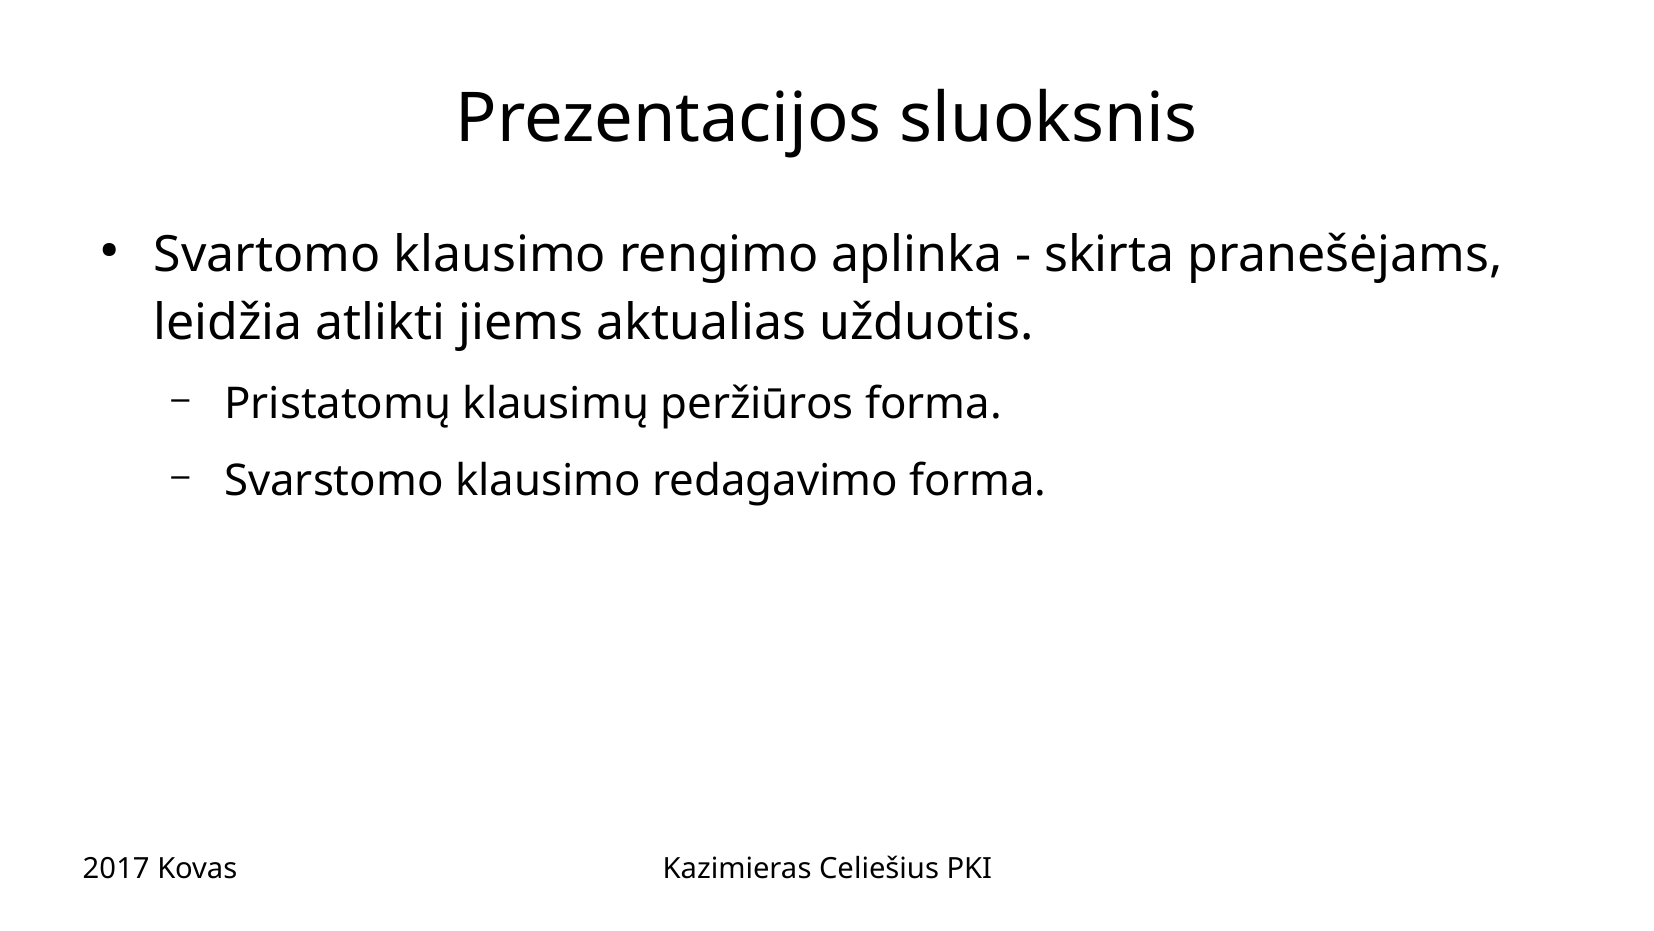

# Prezentacijos sluoksnis
Svartomo klausimo rengimo aplinka - skirta pranešėjams, leidžia atlikti jiems aktualias užduotis.
Pristatomų klausimų peržiūros forma.
Svarstomo klausimo redagavimo forma.
2017 Kovas
Kazimieras Celiešius PKI